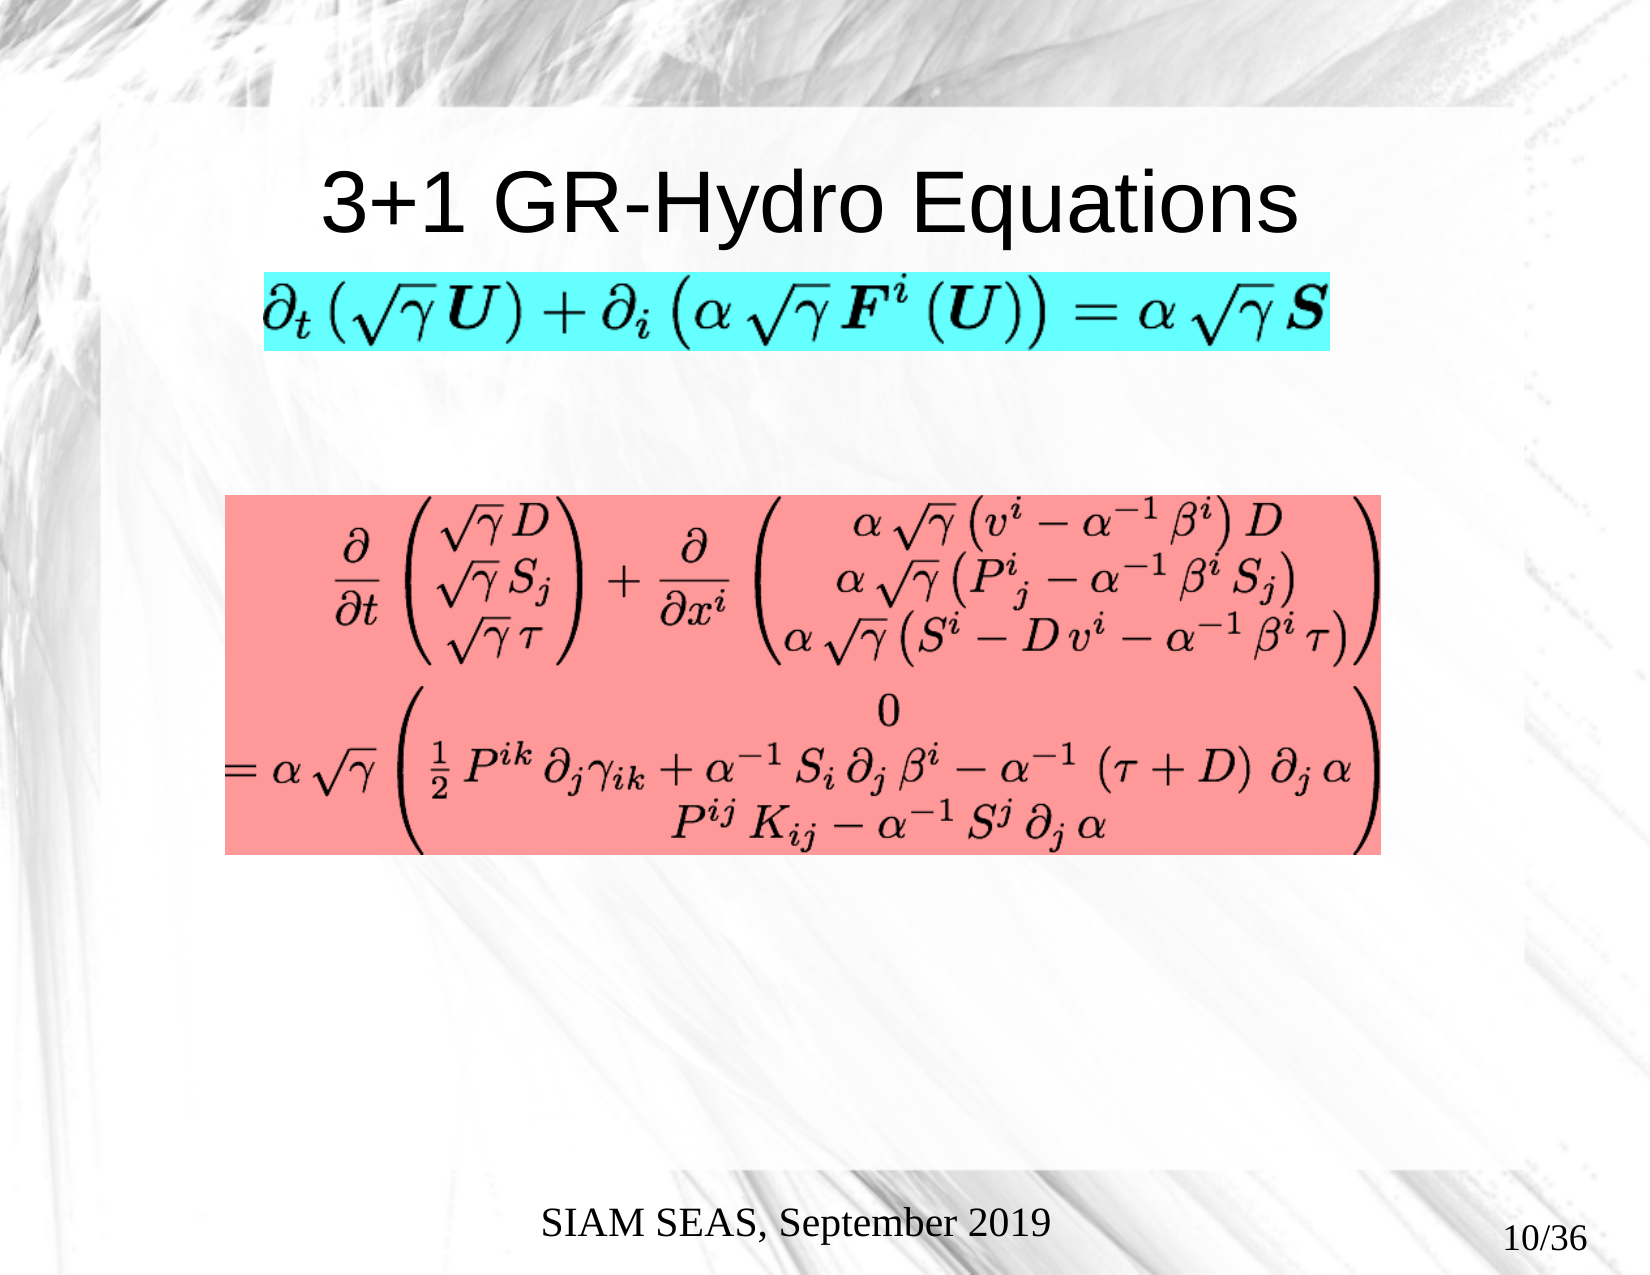

# 3+1 GR-Hydro Equations
SIAM SEAS, September 2019
10